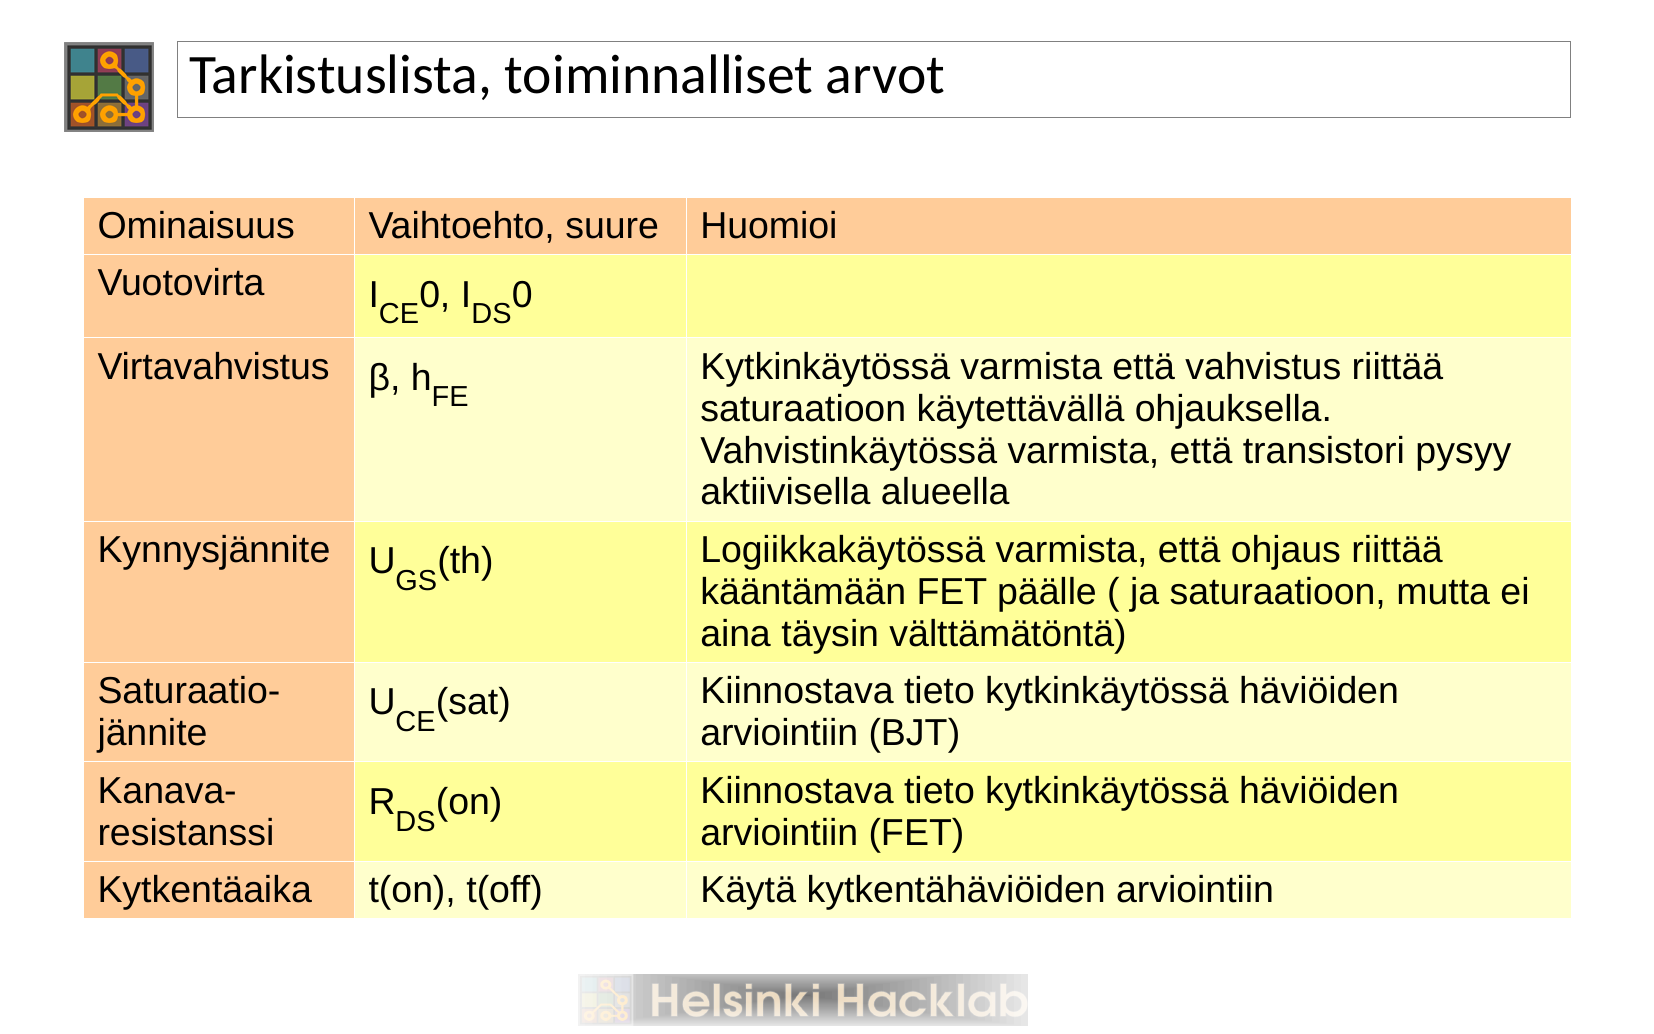

# Tarkistuslista, toiminnalliset arvot
| Ominaisuus | Vaihtoehto, suure | Huomioi |
| --- | --- | --- |
| Vuotovirta | ICE0, IDS0 | |
| Virtavahvistus | β, hFE | Kytkinkäytössä varmista että vahvistus riittää saturaatioon käytettävällä ohjauksella. Vahvistinkäytössä varmista, että transistori pysyy aktiivisella alueella |
| Kynnysjännite | UGS(th) | Logiikkakäytössä varmista, että ohjaus riittää kääntämään FET päälle ( ja saturaatioon, mutta ei aina täysin välttämätöntä) |
| Saturaatio-jännite | UCE(sat) | Kiinnostava tieto kytkinkäytössä häviöiden arviointiin (BJT) |
| Kanava-resistanssi | RDS(on) | Kiinnostava tieto kytkinkäytössä häviöiden arviointiin (FET) |
| Kytkentäaika | t(on), t(off) | Käytä kytkentähäviöiden arviointiin |